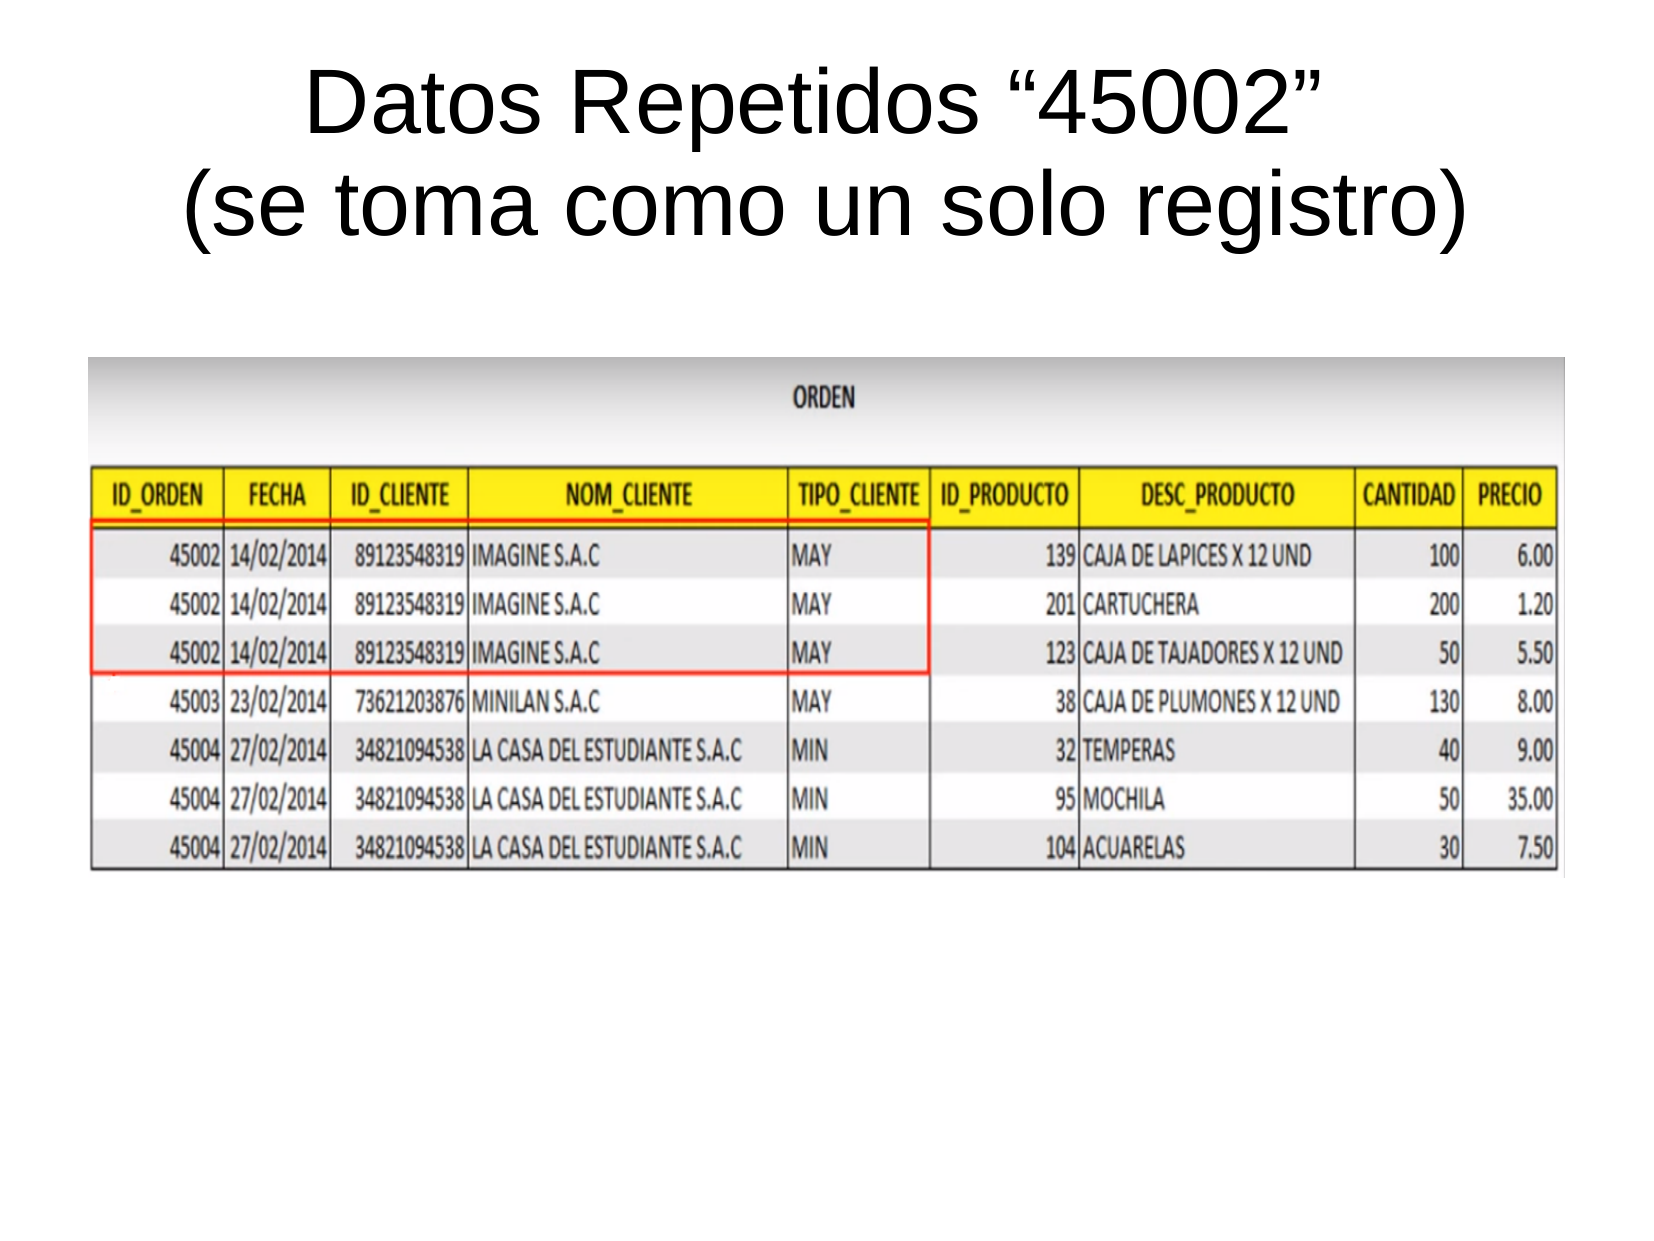

# Datos Repetidos “45002” (se toma como un solo registro)